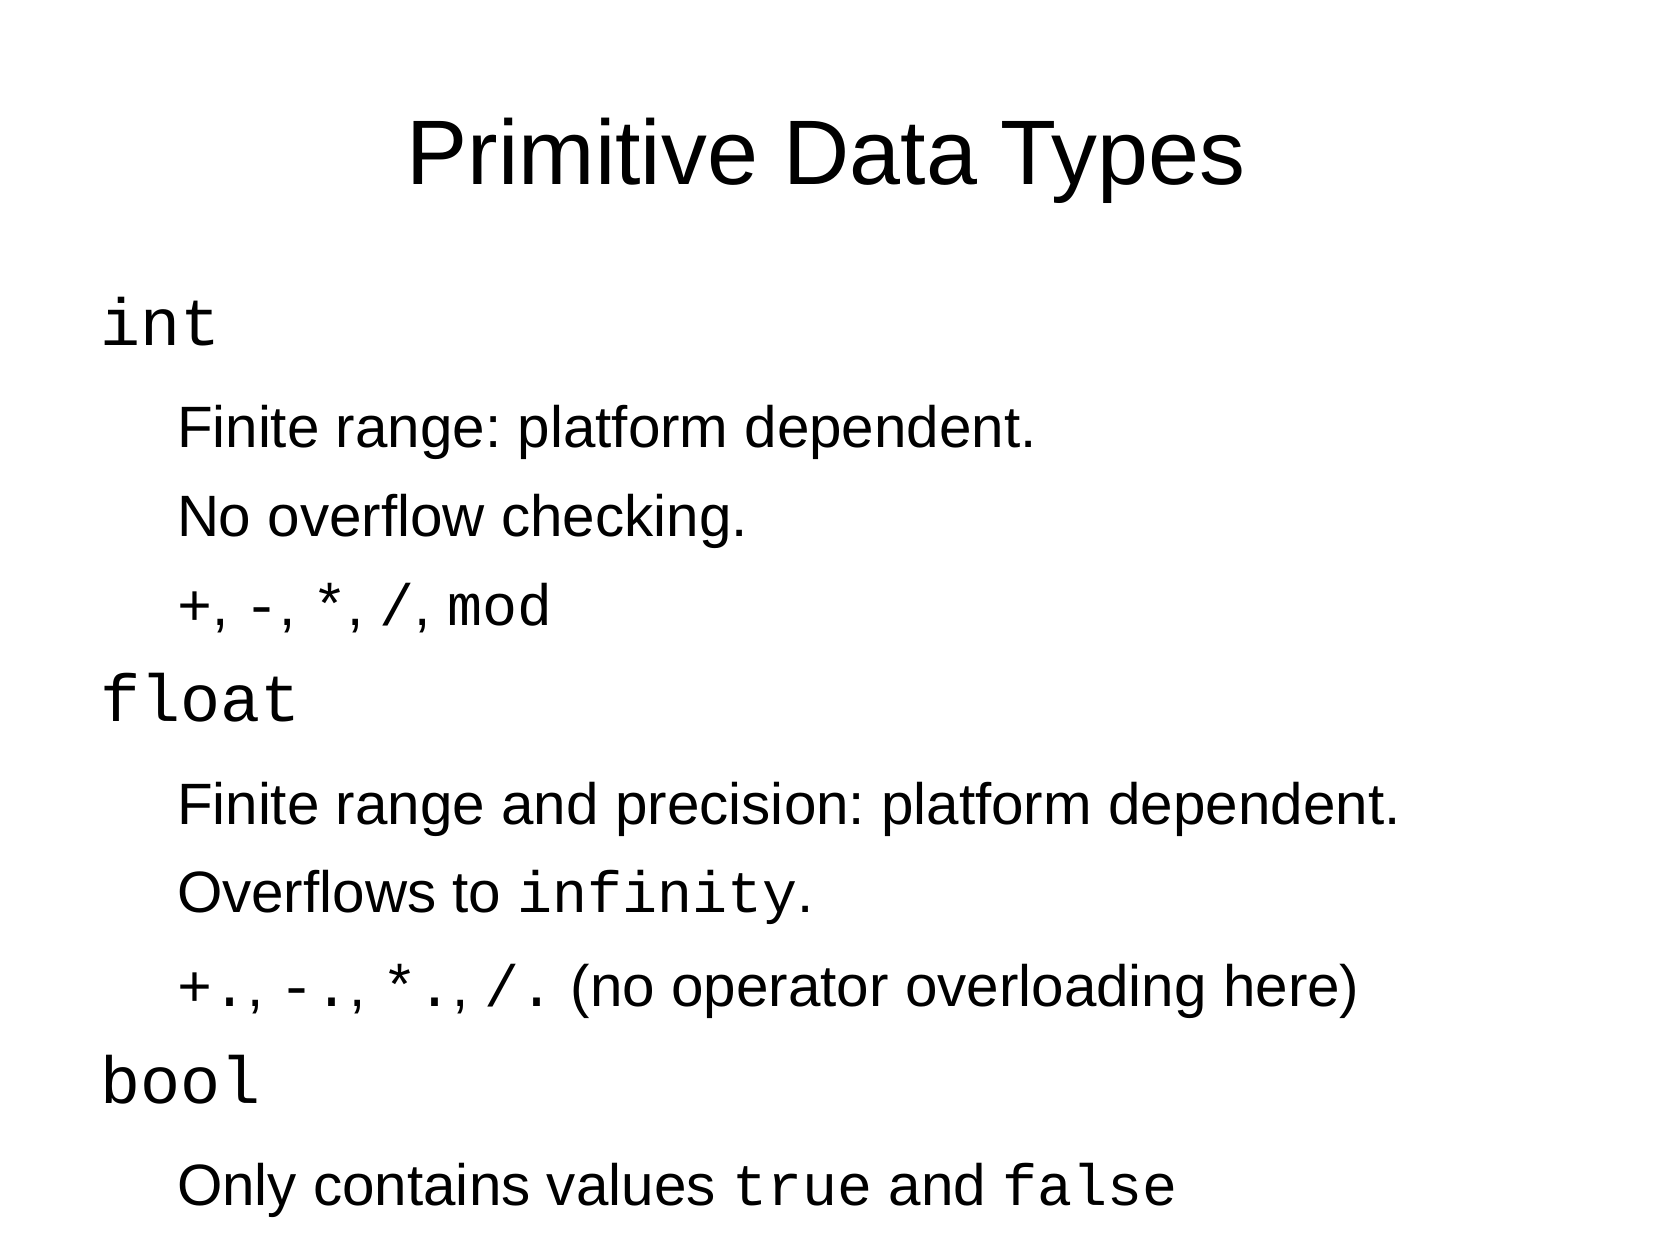

# Primitive Data Types
int
Finite range: platform dependent.
No overflow checking.
+, -, *, /, mod
float
Finite range and precision: platform dependent.
Overflows to infinity.
+., -., *., /. (no operator overloading here)
bool
Only contains values true and false